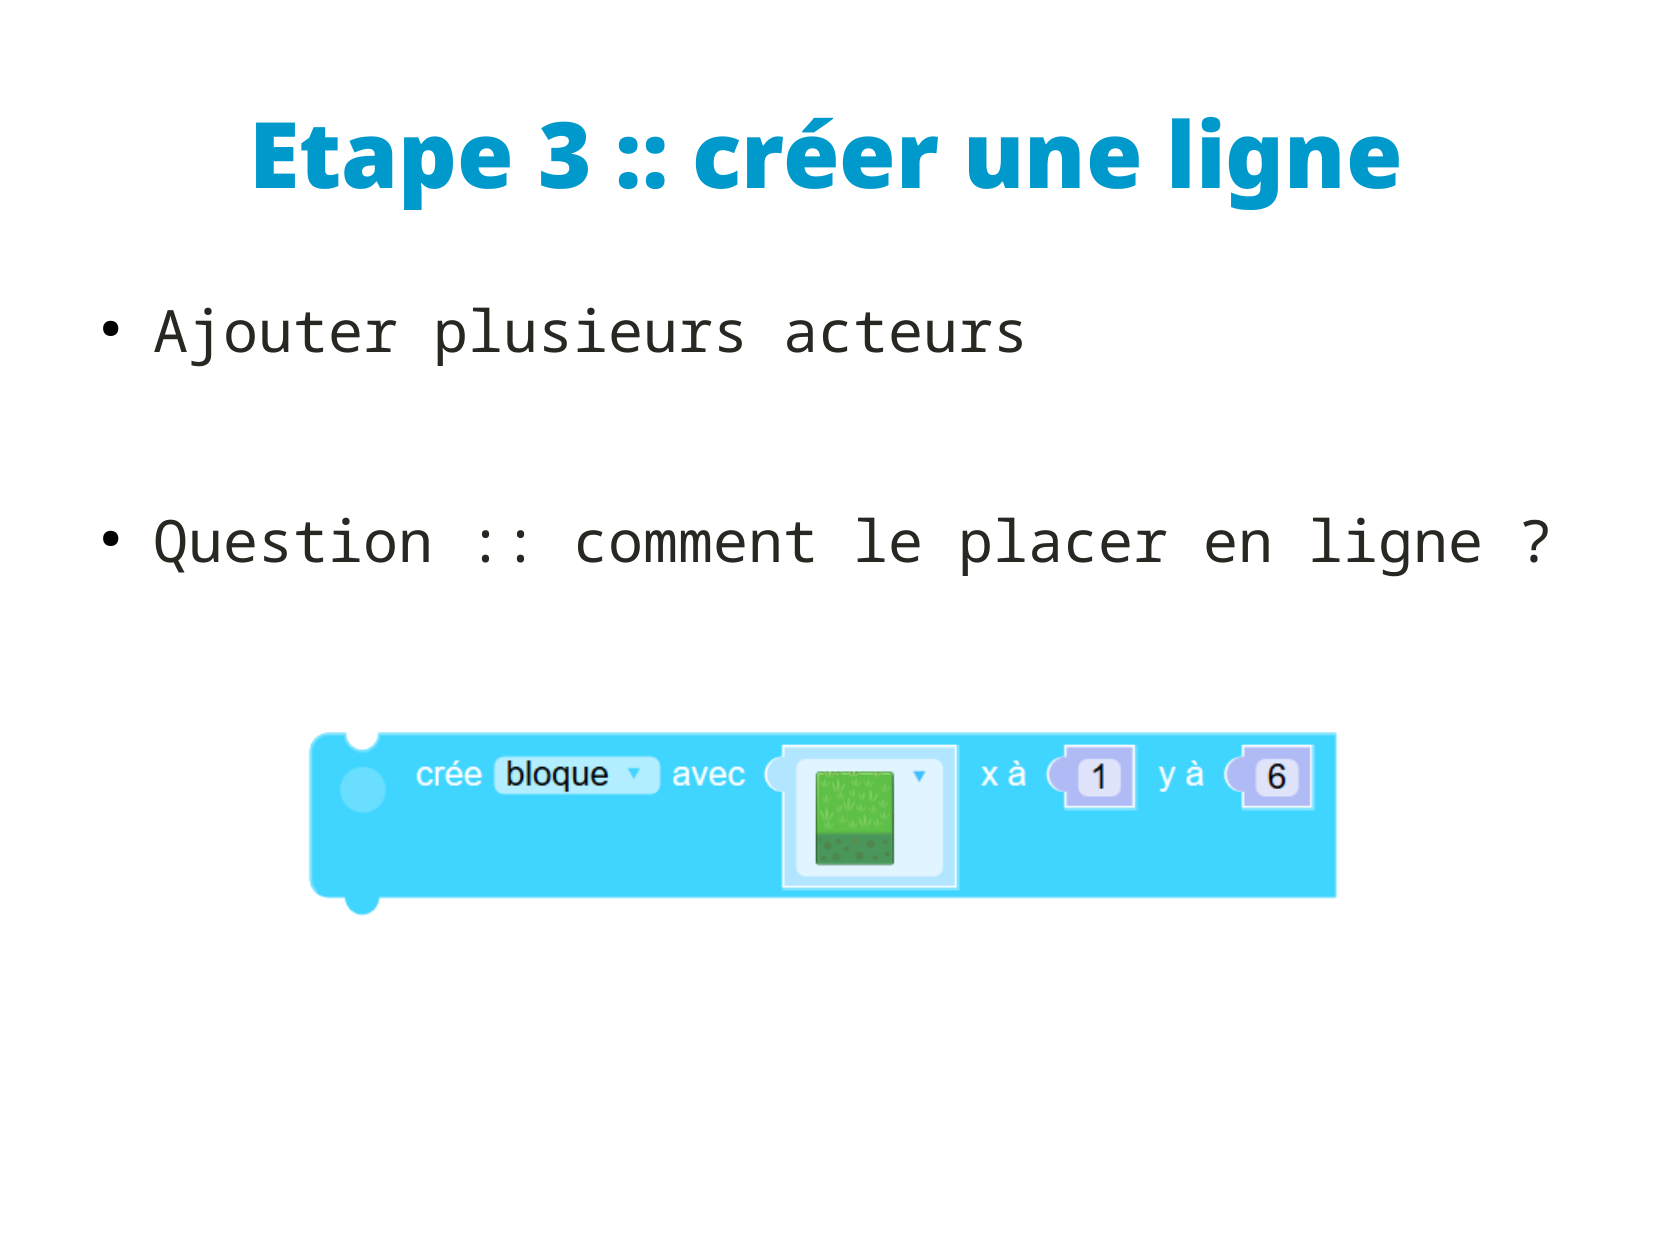

# Etape 3 :: créer une ligne
Ajouter plusieurs acteurs
Question :: comment le placer en ligne ?